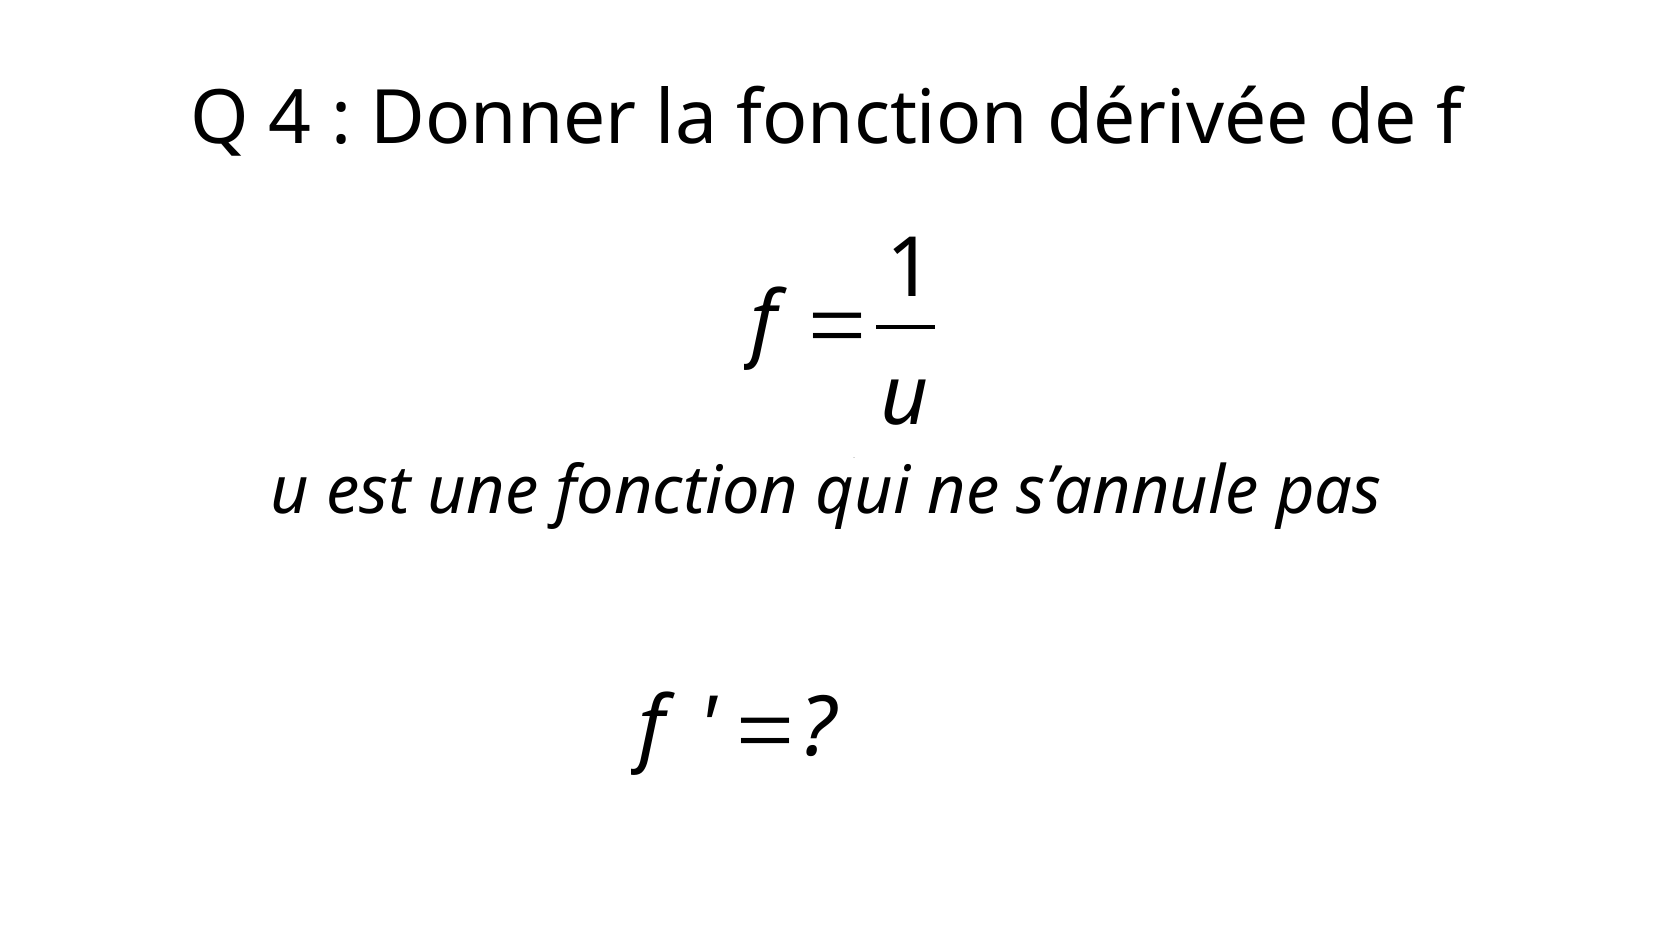

# Q 4 : Donner la fonction dérivée de f
u est une fonction qui ne s’annule pas